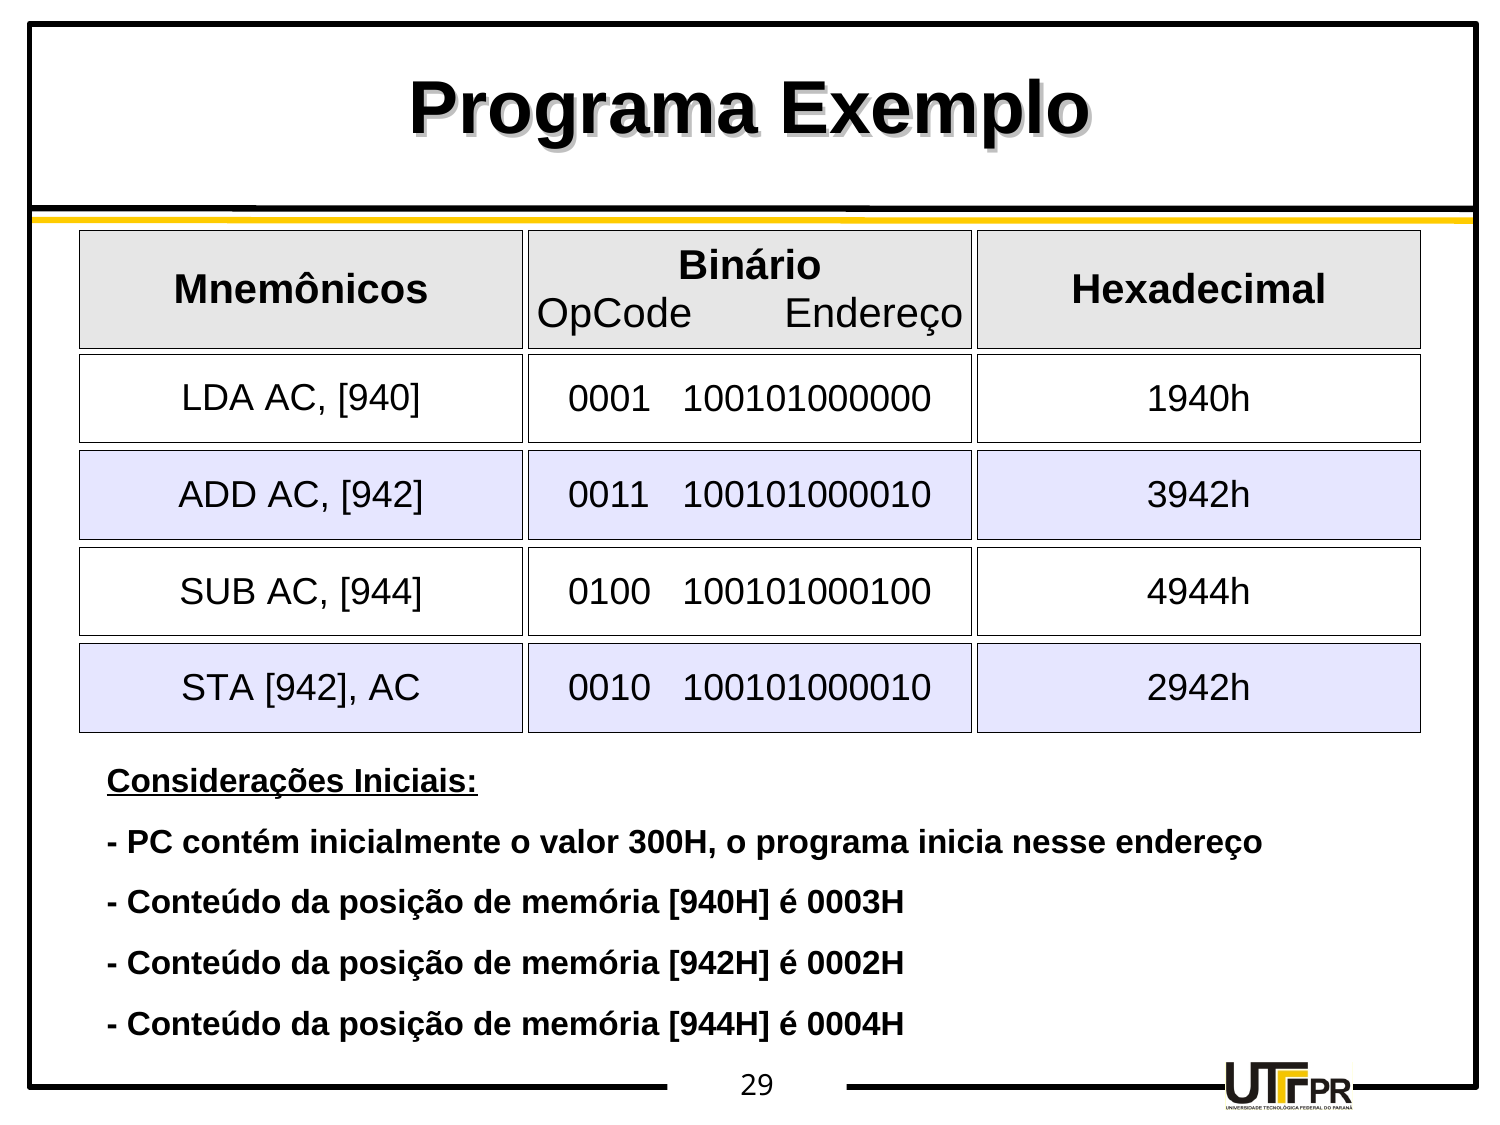

# Programa Exemplo
Mnemônicos
Hexadecimal
Binário
OpCode Endereço
LDA AC, [940]
0001 100101000000
1940h
ADD AC, [942]
0011 100101000010
3942h
SUB AC, [944]
0100 100101000100
4944h
STA [942], AC
0010 100101000010
2942h
Considerações Iniciais:
- PC contém inicialmente o valor 300H, o programa inicia nesse endereço
- Conteúdo da posição de memória [940H] é 0003H
- Conteúdo da posição de memória [942H] é 0002H
- Conteúdo da posição de memória [944H] é 0004H